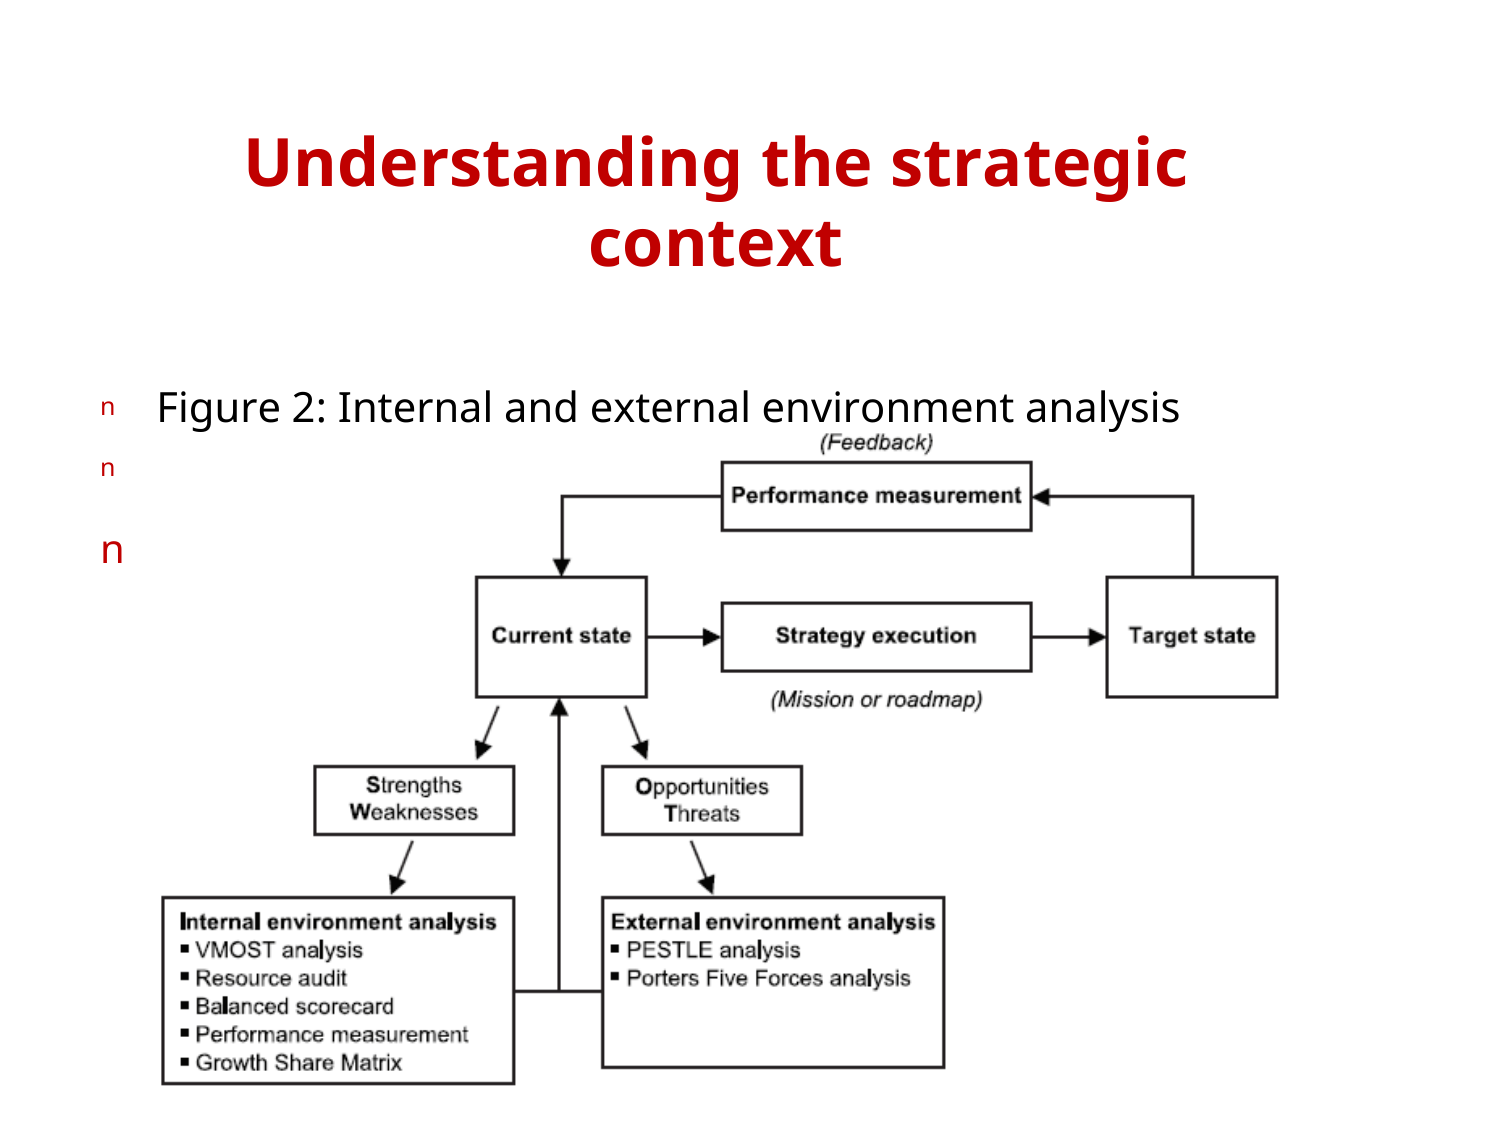

# Understanding the strategic context
Figure 2: Internal and external environment analysis